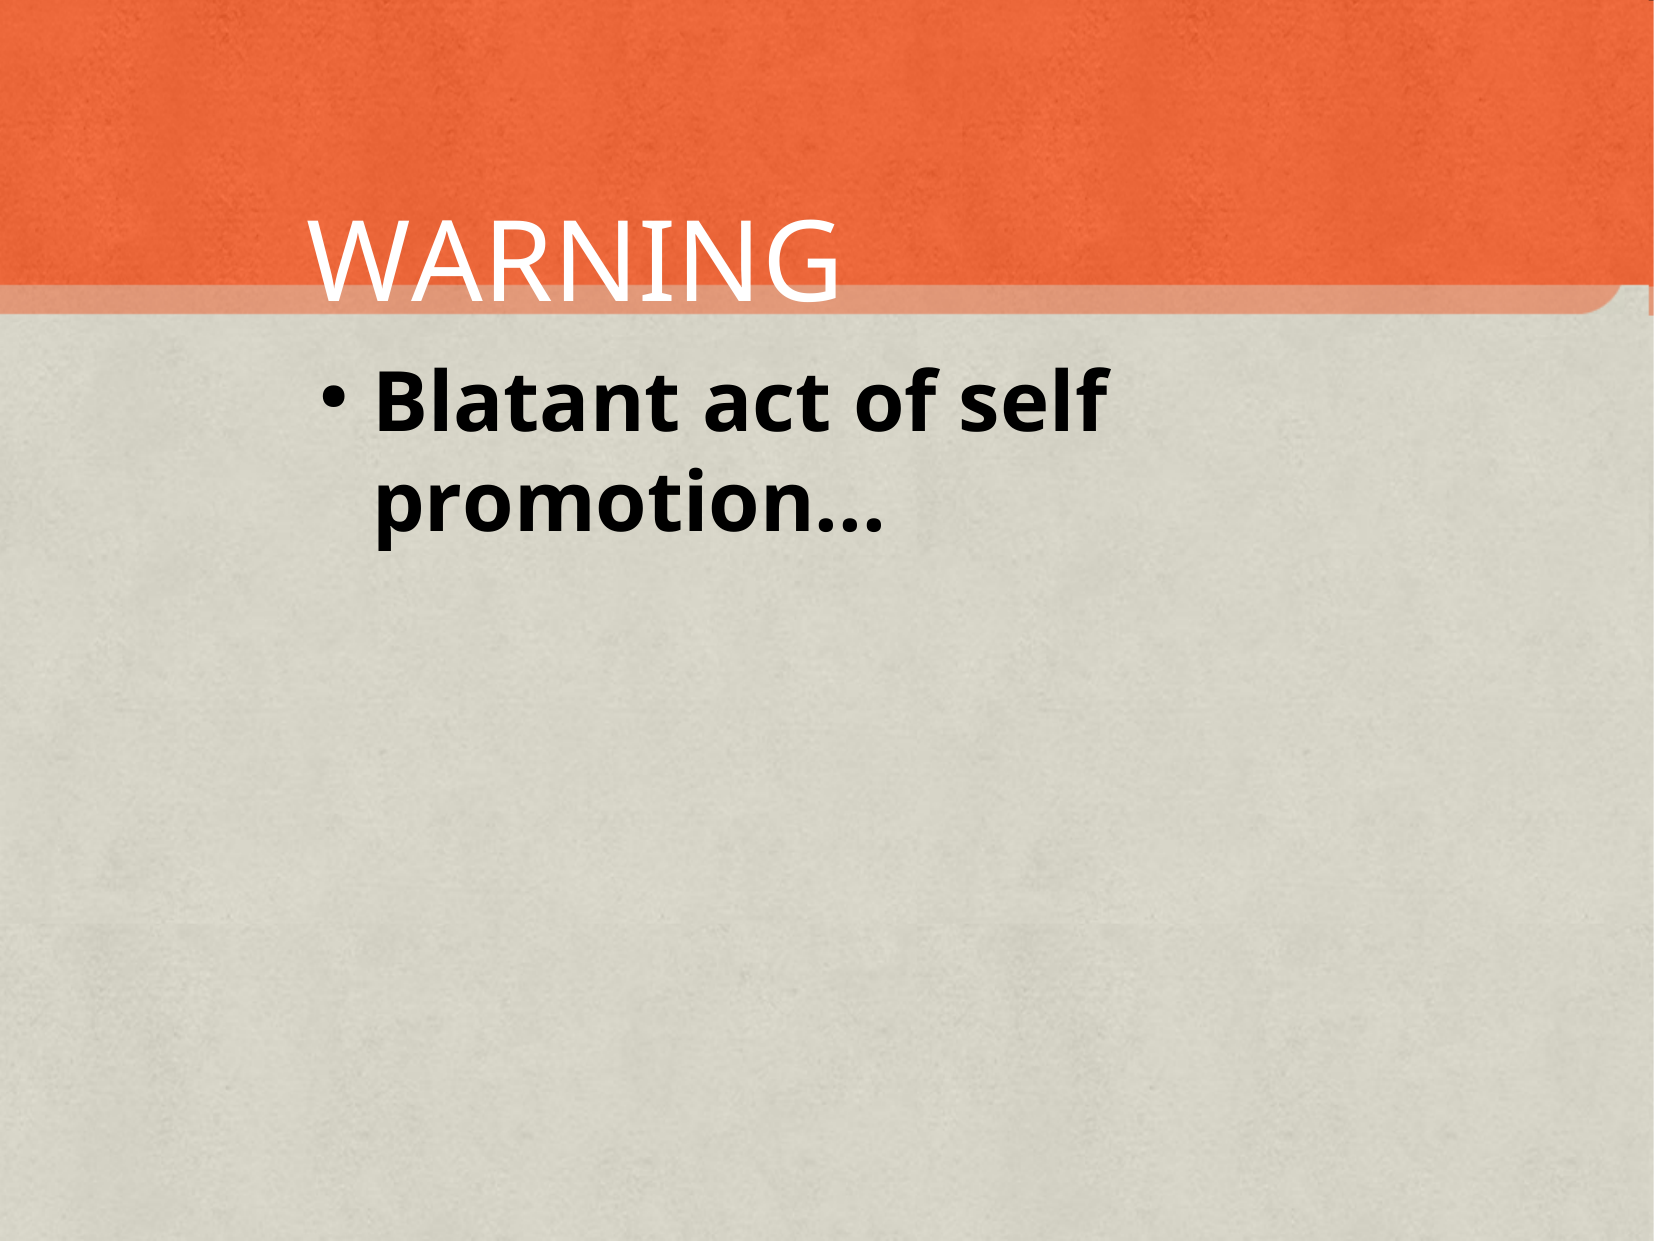

# WARNING
Blatant act of self promotion...